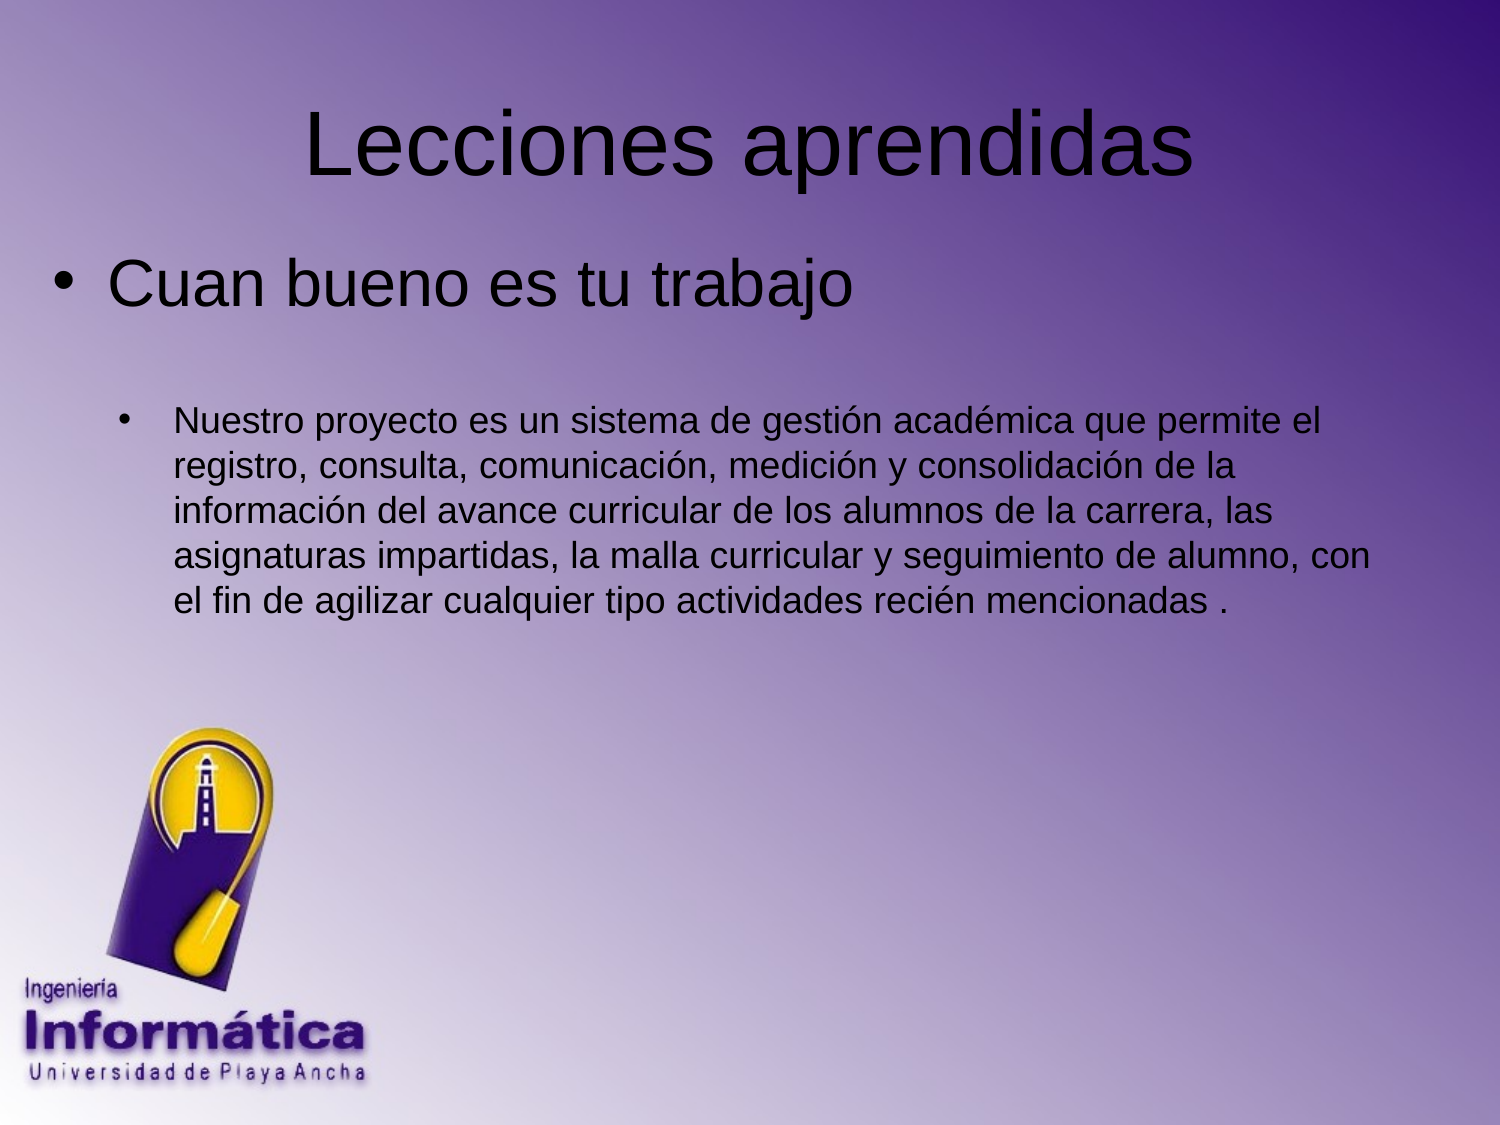

# Lecciones aprendidas
Cuan bueno es tu trabajo
Nuestro proyecto es un sistema de gestión académica que permite el registro, consulta, comunicación, medición y consolidación de la información del avance curricular de los alumnos de la carrera, las asignaturas impartidas, la malla curricular y seguimiento de alumno, con el fin de agilizar cualquier tipo actividades recién mencionadas .